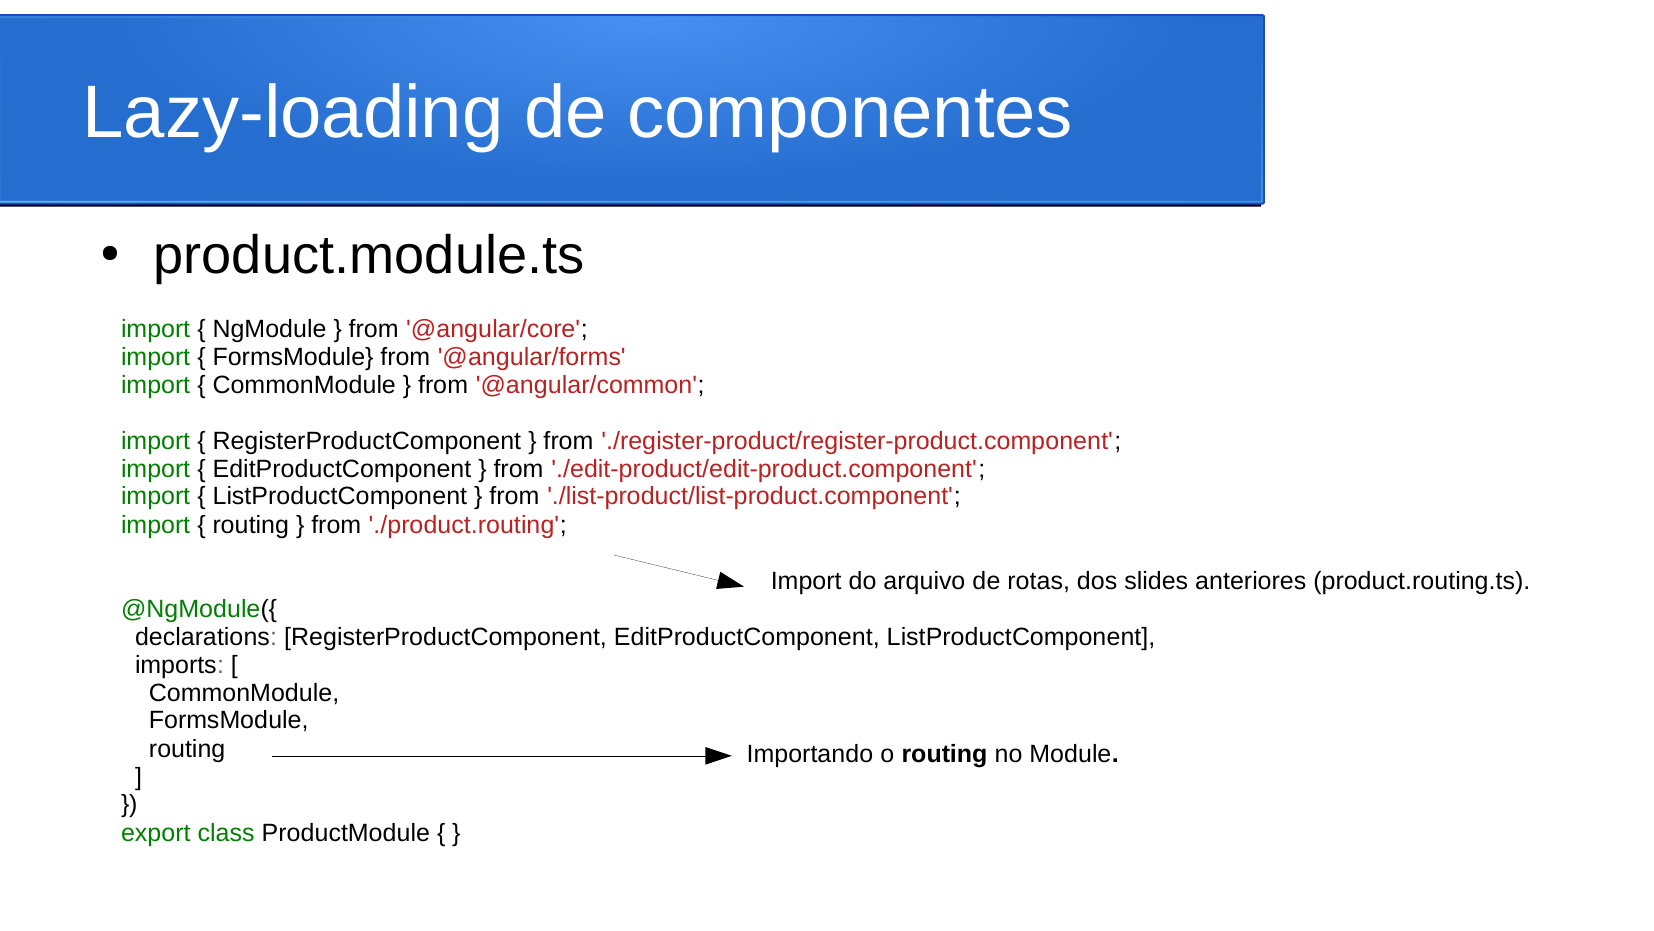

# Lazy-loading de componentes
product.module.ts
import { NgModule } from '@angular/core';
import { FormsModule} from '@angular/forms'
import { CommonModule } from '@angular/common';
import { RegisterProductComponent } from './register-product/register-product.component';
import { EditProductComponent } from './edit-product/edit-product.component';
import { ListProductComponent } from './list-product/list-product.component';
import { routing } from './product.routing';
@NgModule({
 declarations: [RegisterProductComponent, EditProductComponent, ListProductComponent],
 imports: [
 CommonModule,
 FormsModule,
 routing
 ]
})
export class ProductModule { }
Import do arquivo de rotas, dos slides anteriores (product.routing.ts).
Importando o routing no Module.